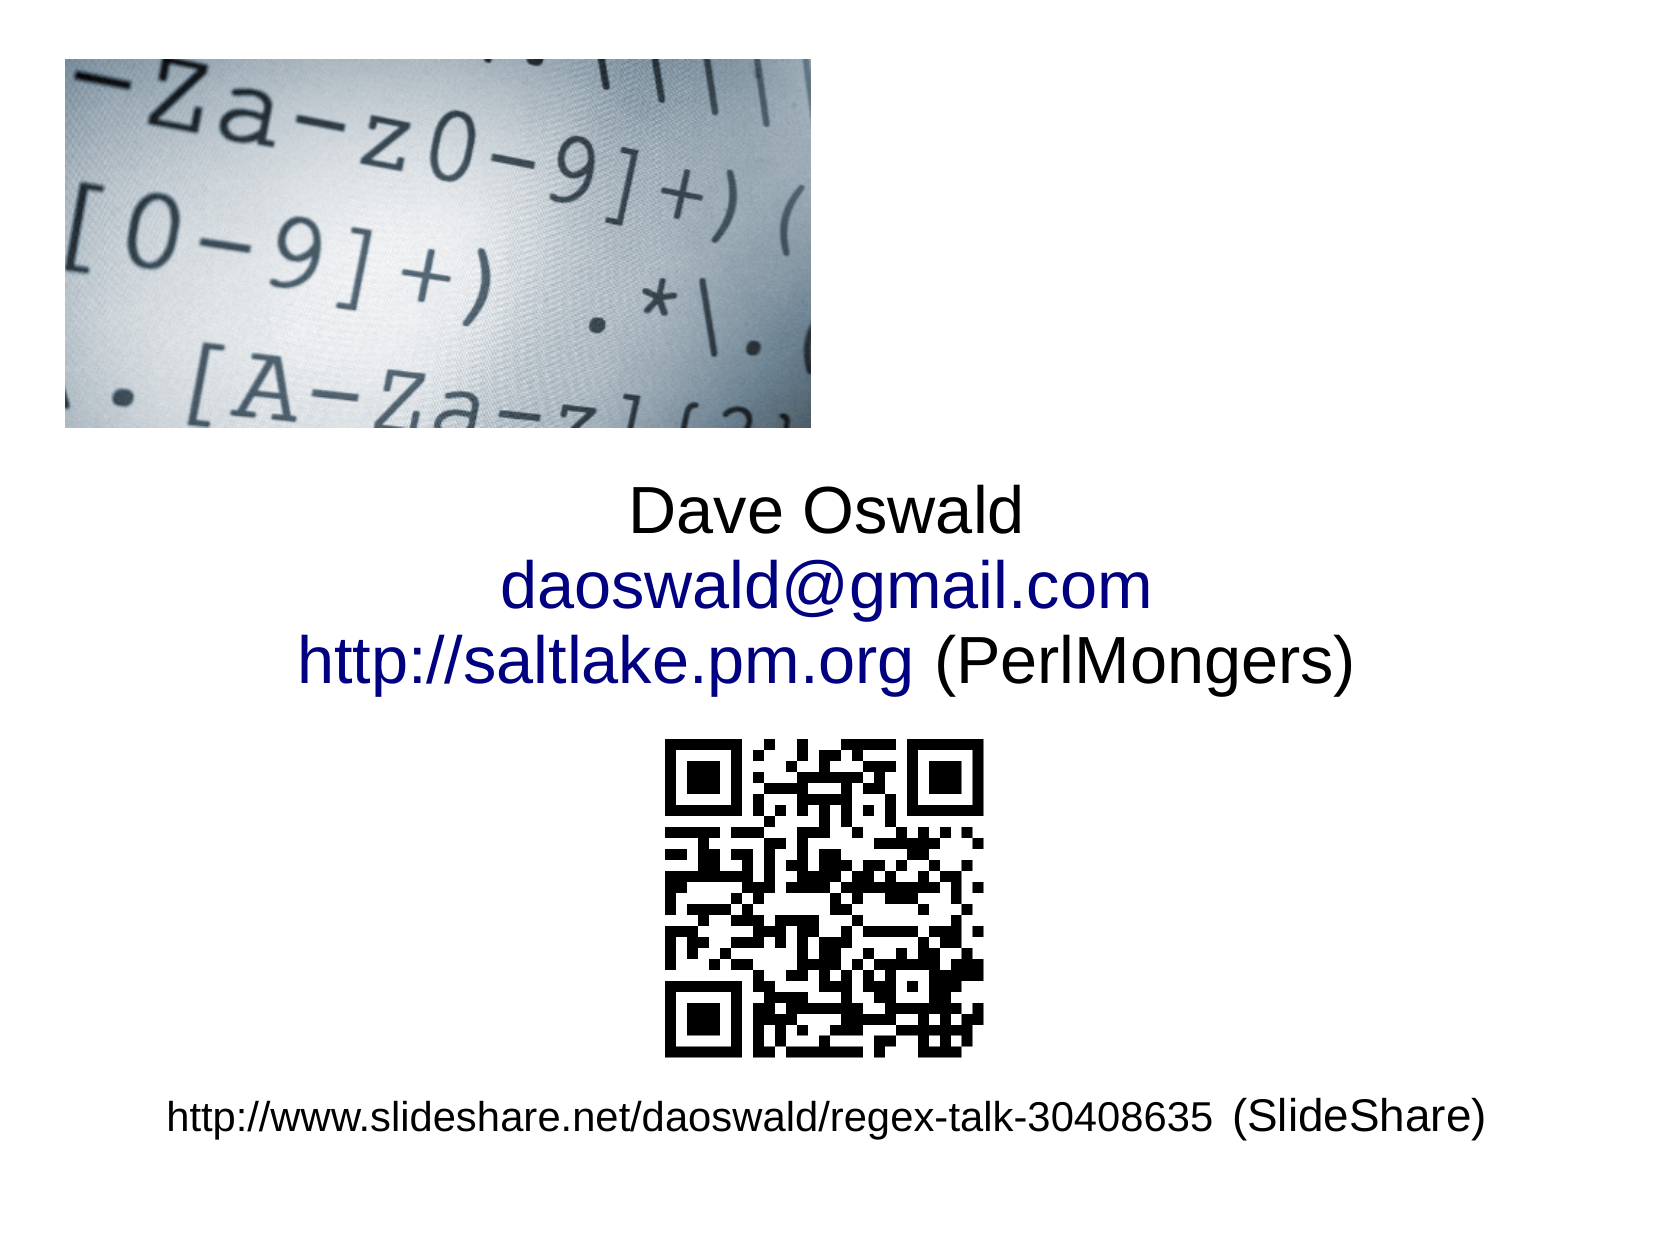

# Dave Oswald
daoswald@gmail.com
http://saltlake.pm.org (PerlMongers)
http://www.slideshare.net/daoswald/regex-talk-30408635 (SlideShare)